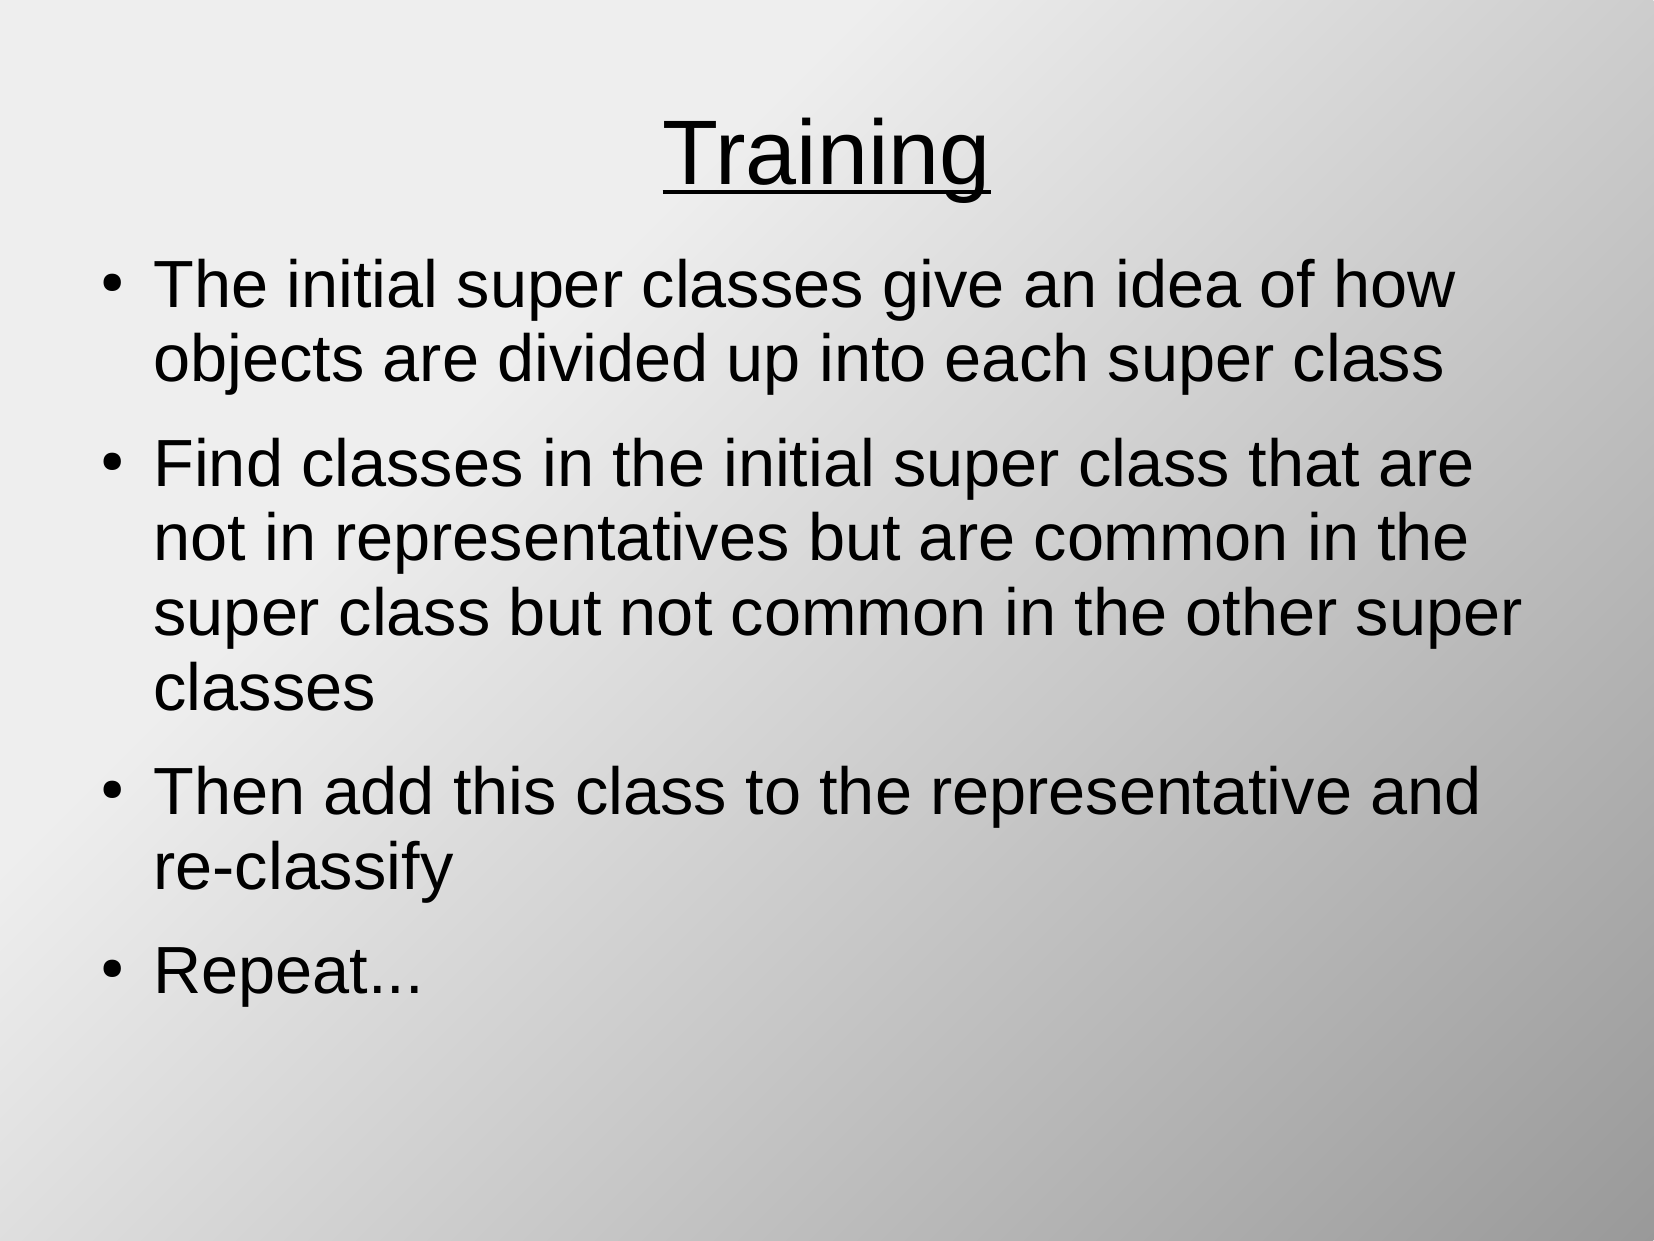

# Training
The initial super classes give an idea of how objects are divided up into each super class
Find classes in the initial super class that are not in representatives but are common in the super class but not common in the other super classes
Then add this class to the representative and re-classify
Repeat...